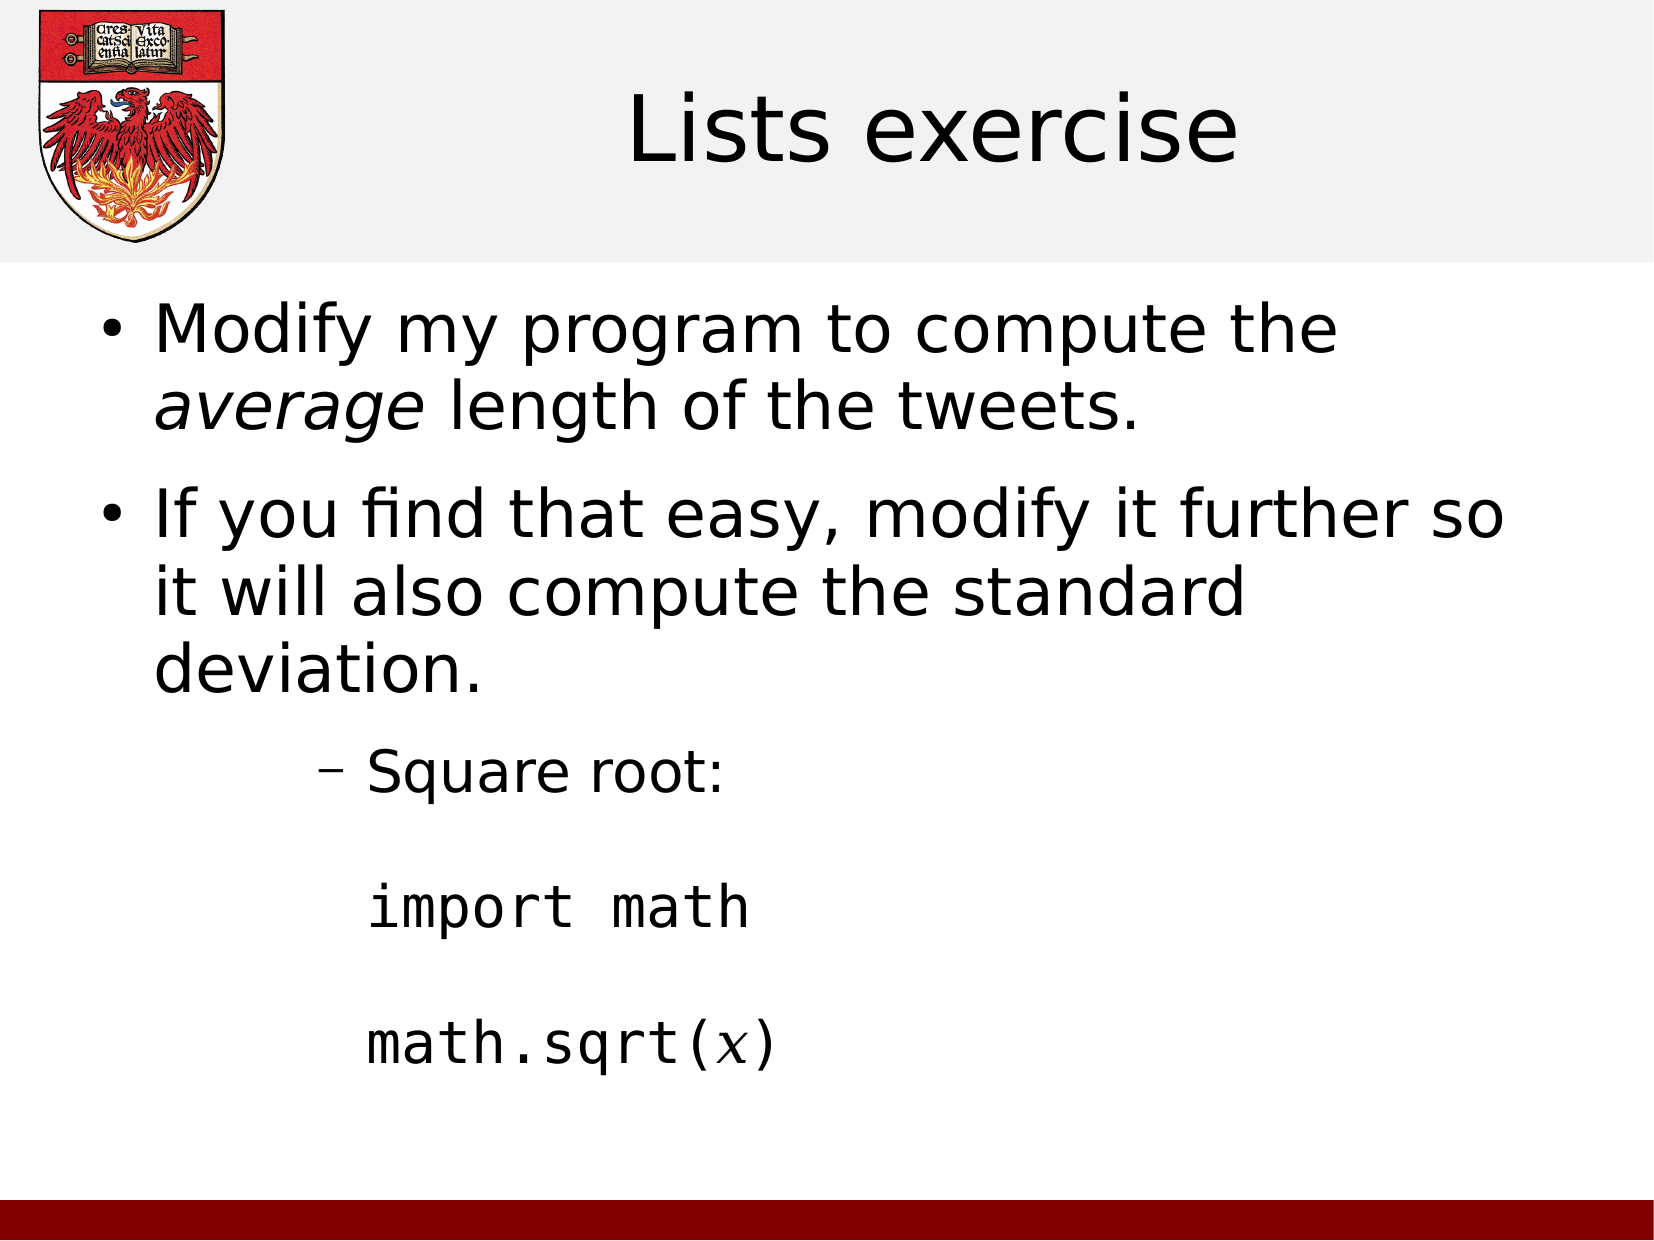

# Lists exercise
Modify my program to compute the average length of the tweets.
If you find that easy, modify it further so it will also compute the standard deviation.
Square root:
import math
math.sqrt(x)